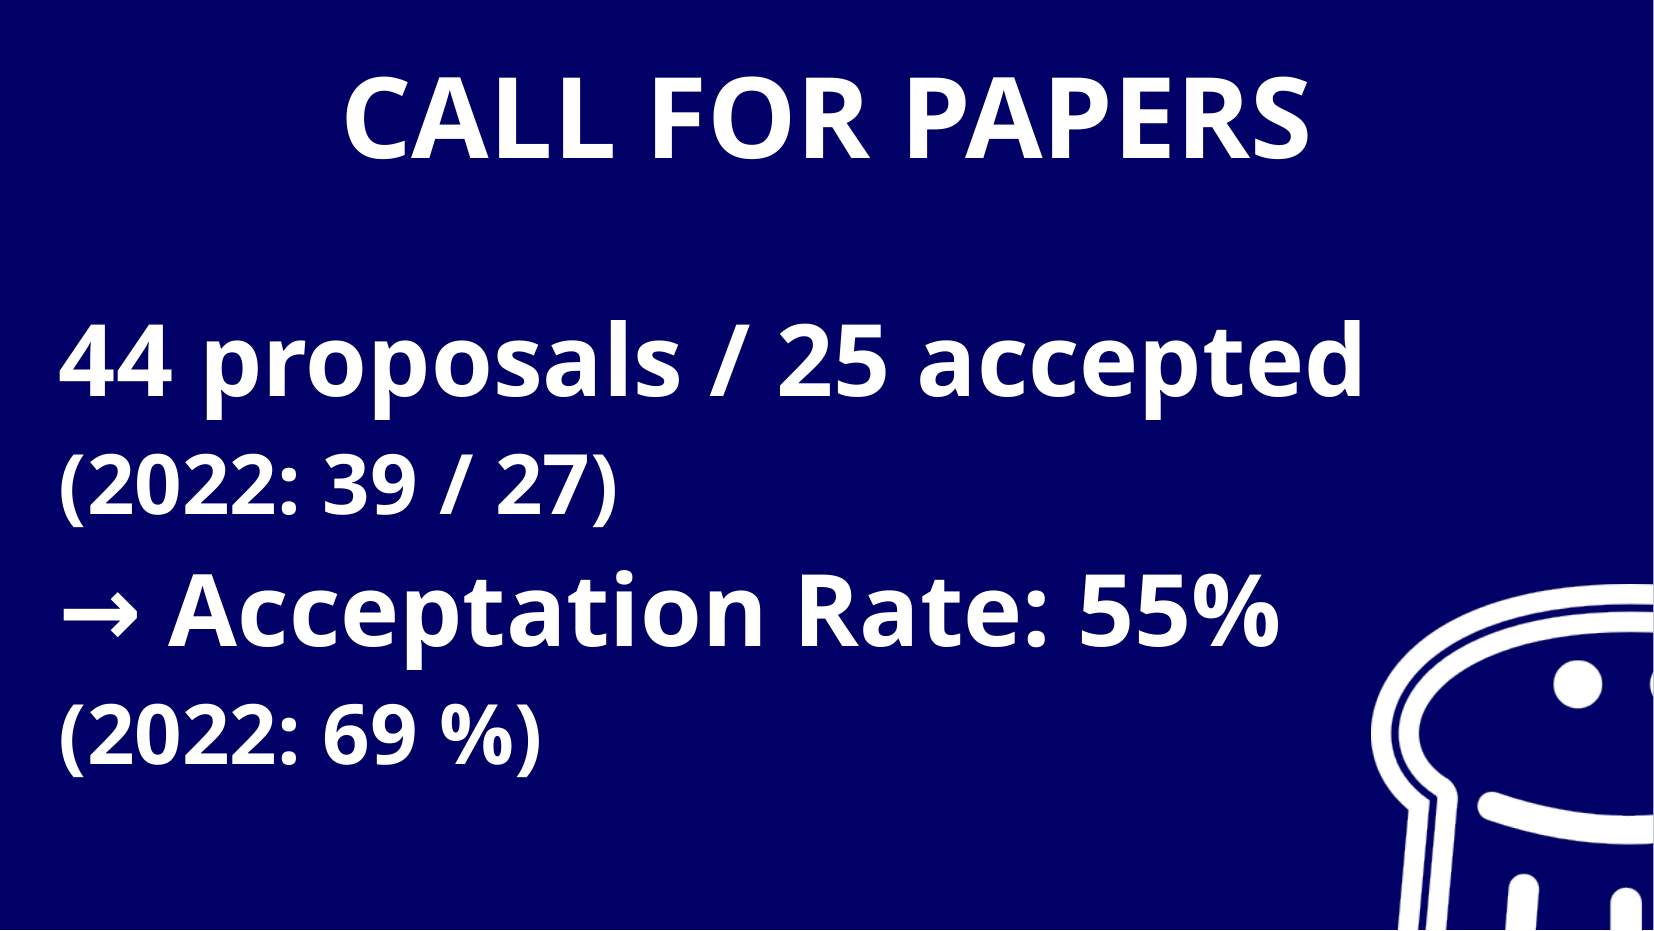

# CALL FOR PAPERS
44 proposals / 25 accepted (2022: 39 / 27)
→ Acceptation Rate: 55% (2022: 69 %)